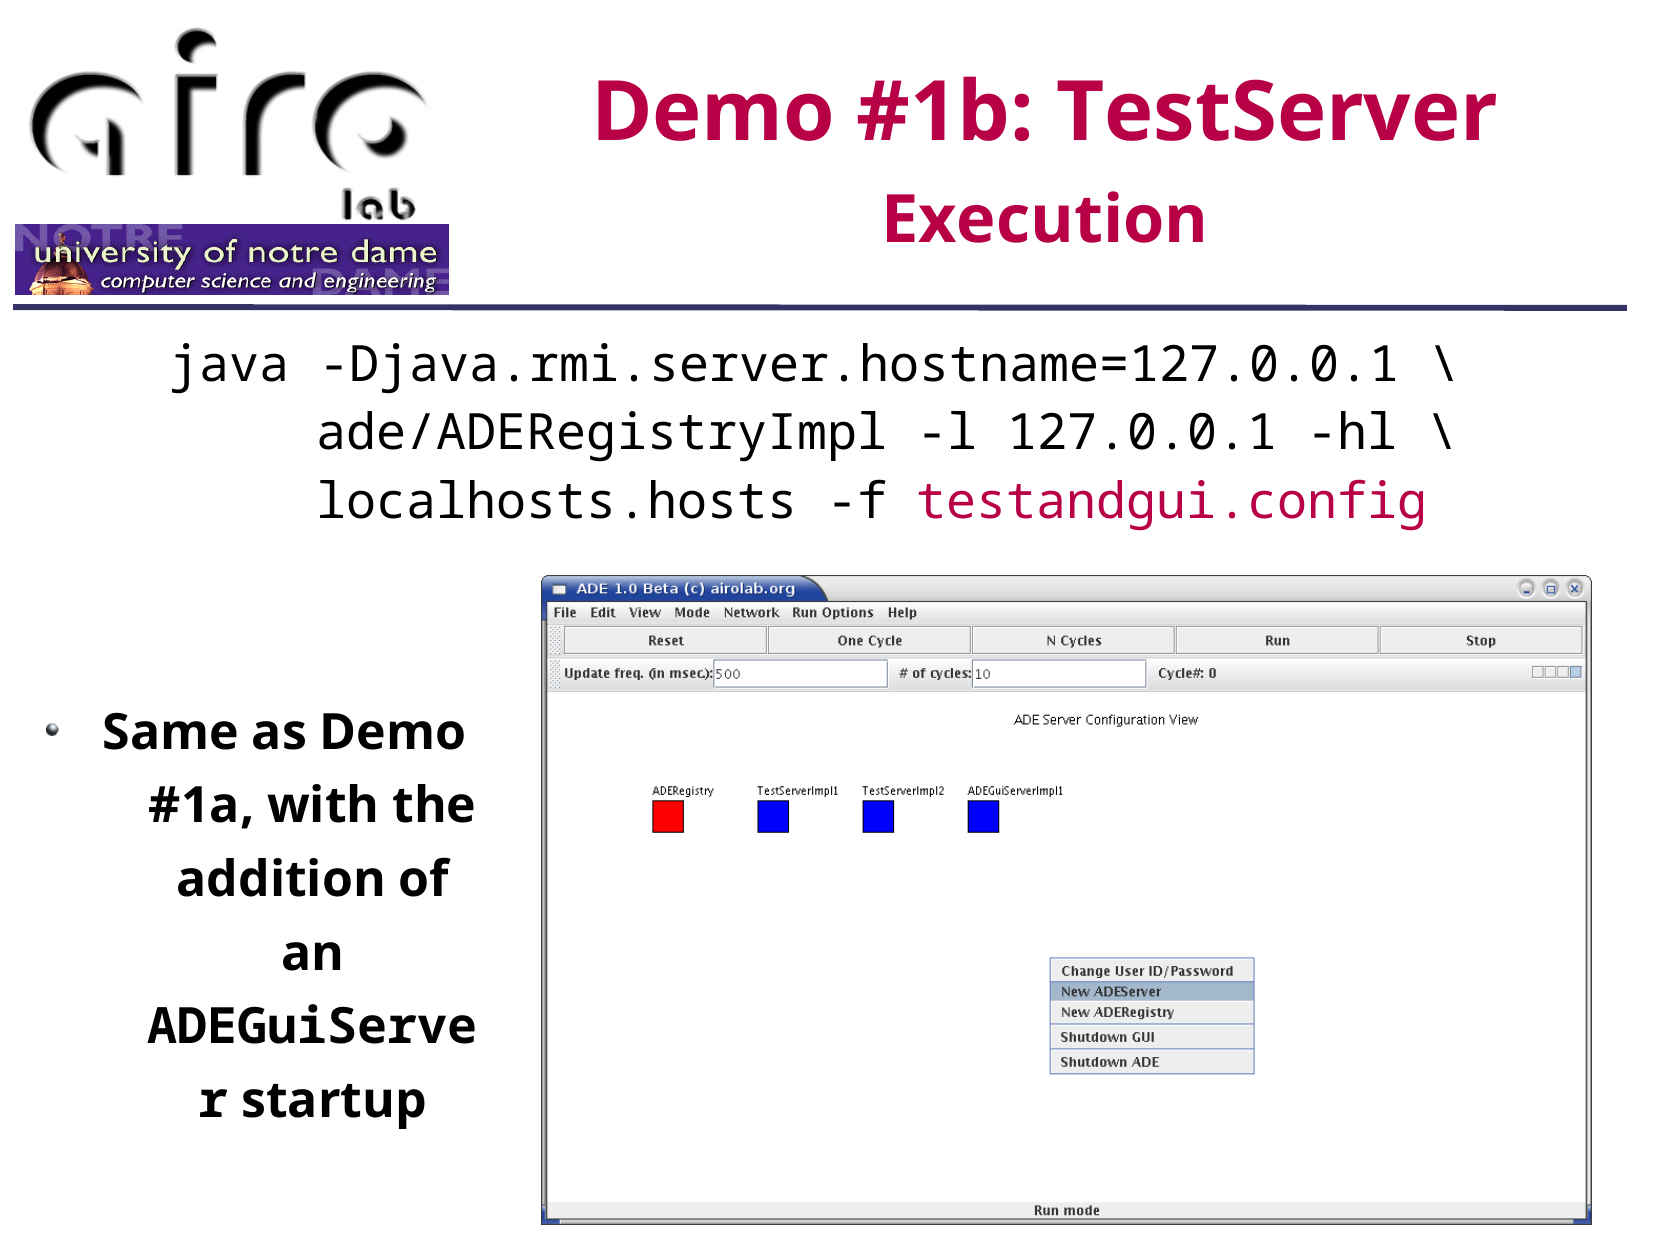

# Demo #1b: TestServer Execution
java -Djava.rmi.server.hostname=127.0.0.1 \ 		ade/ADERegistryImpl -l 127.0.0.1 -hl \ 		localhosts.hosts -f testandgui.config
Same as Demo #1a, with the addition of an ADEGuiServer startup